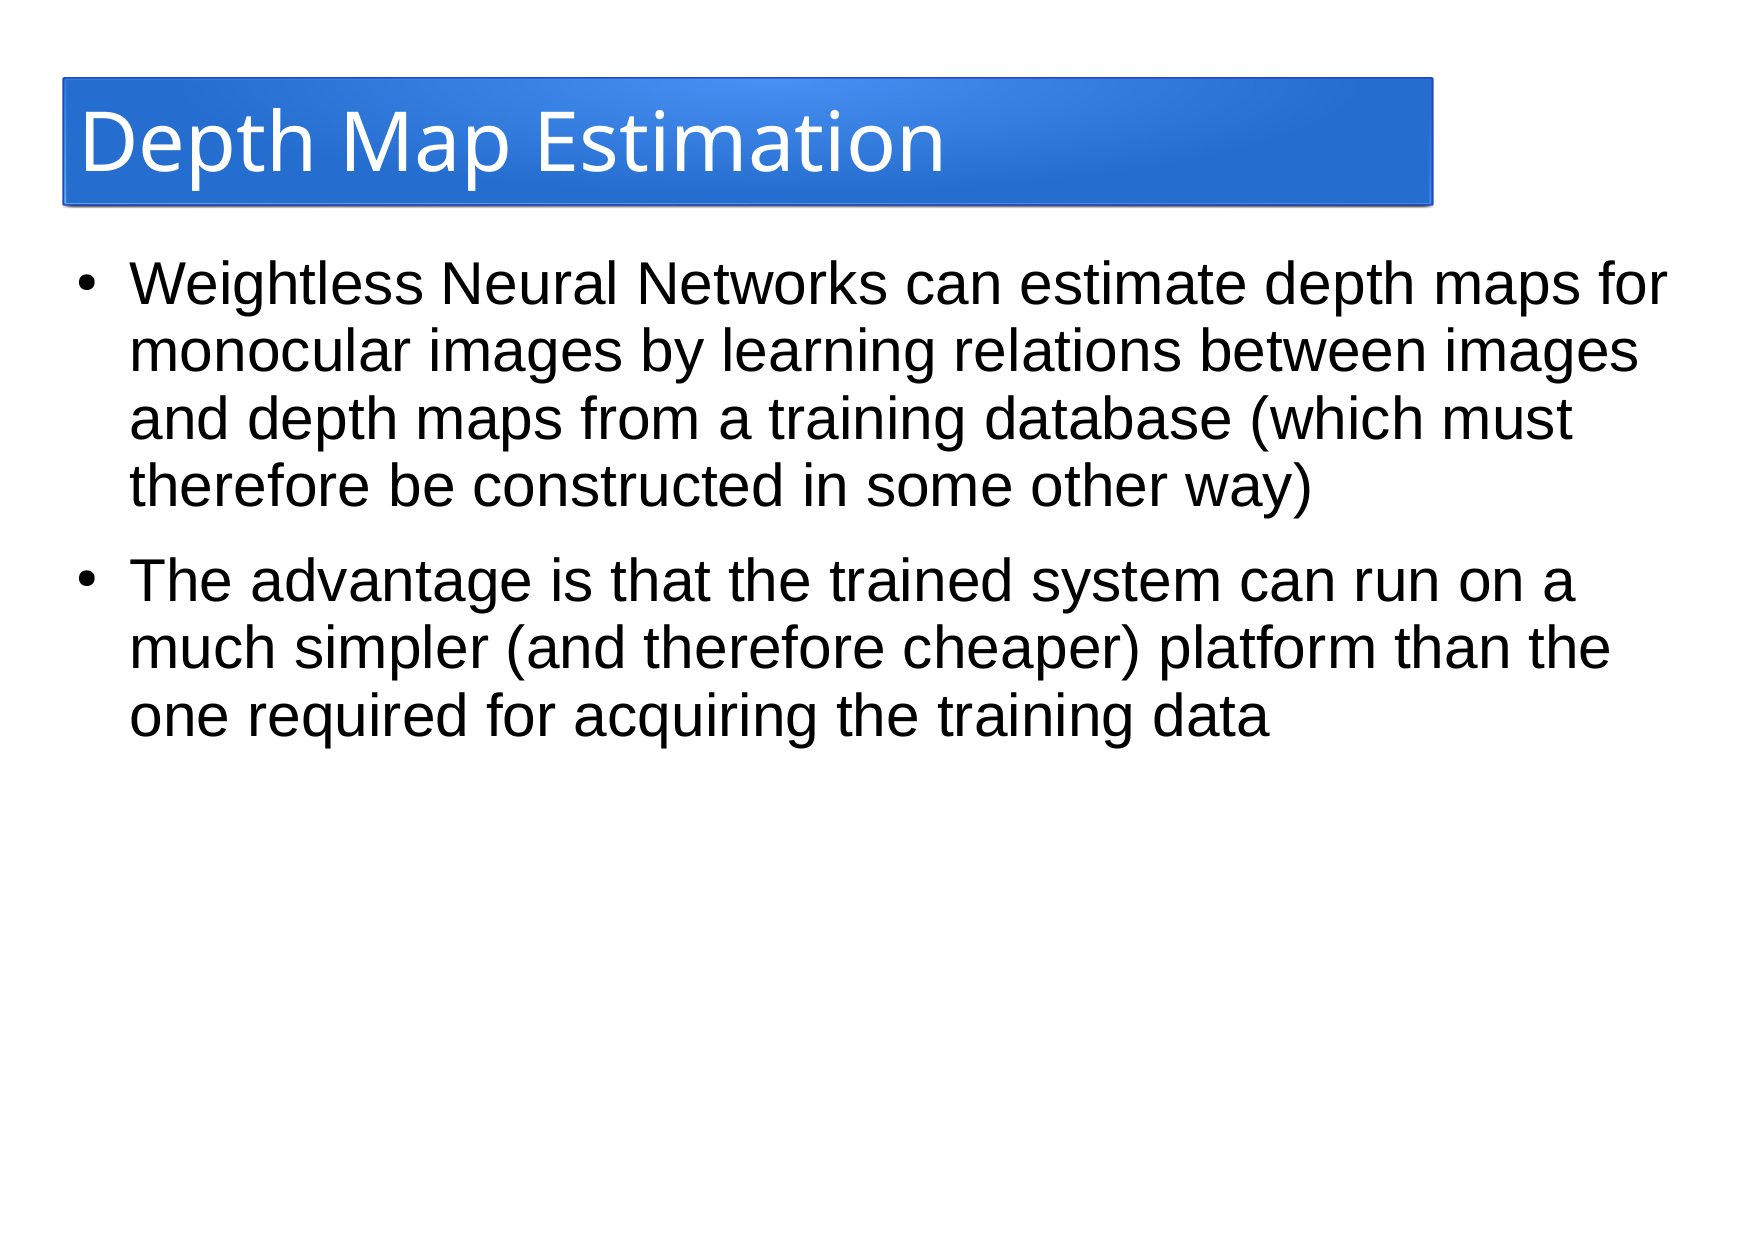

# Depth Map Estimation
Weightless Neural Networks can estimate depth maps for monocular images by learning relations between images and depth maps from a training database (which must therefore be constructed in some other way)
The advantage is that the trained system can run on a much simpler (and therefore cheaper) platform than the one required for acquiring the training data